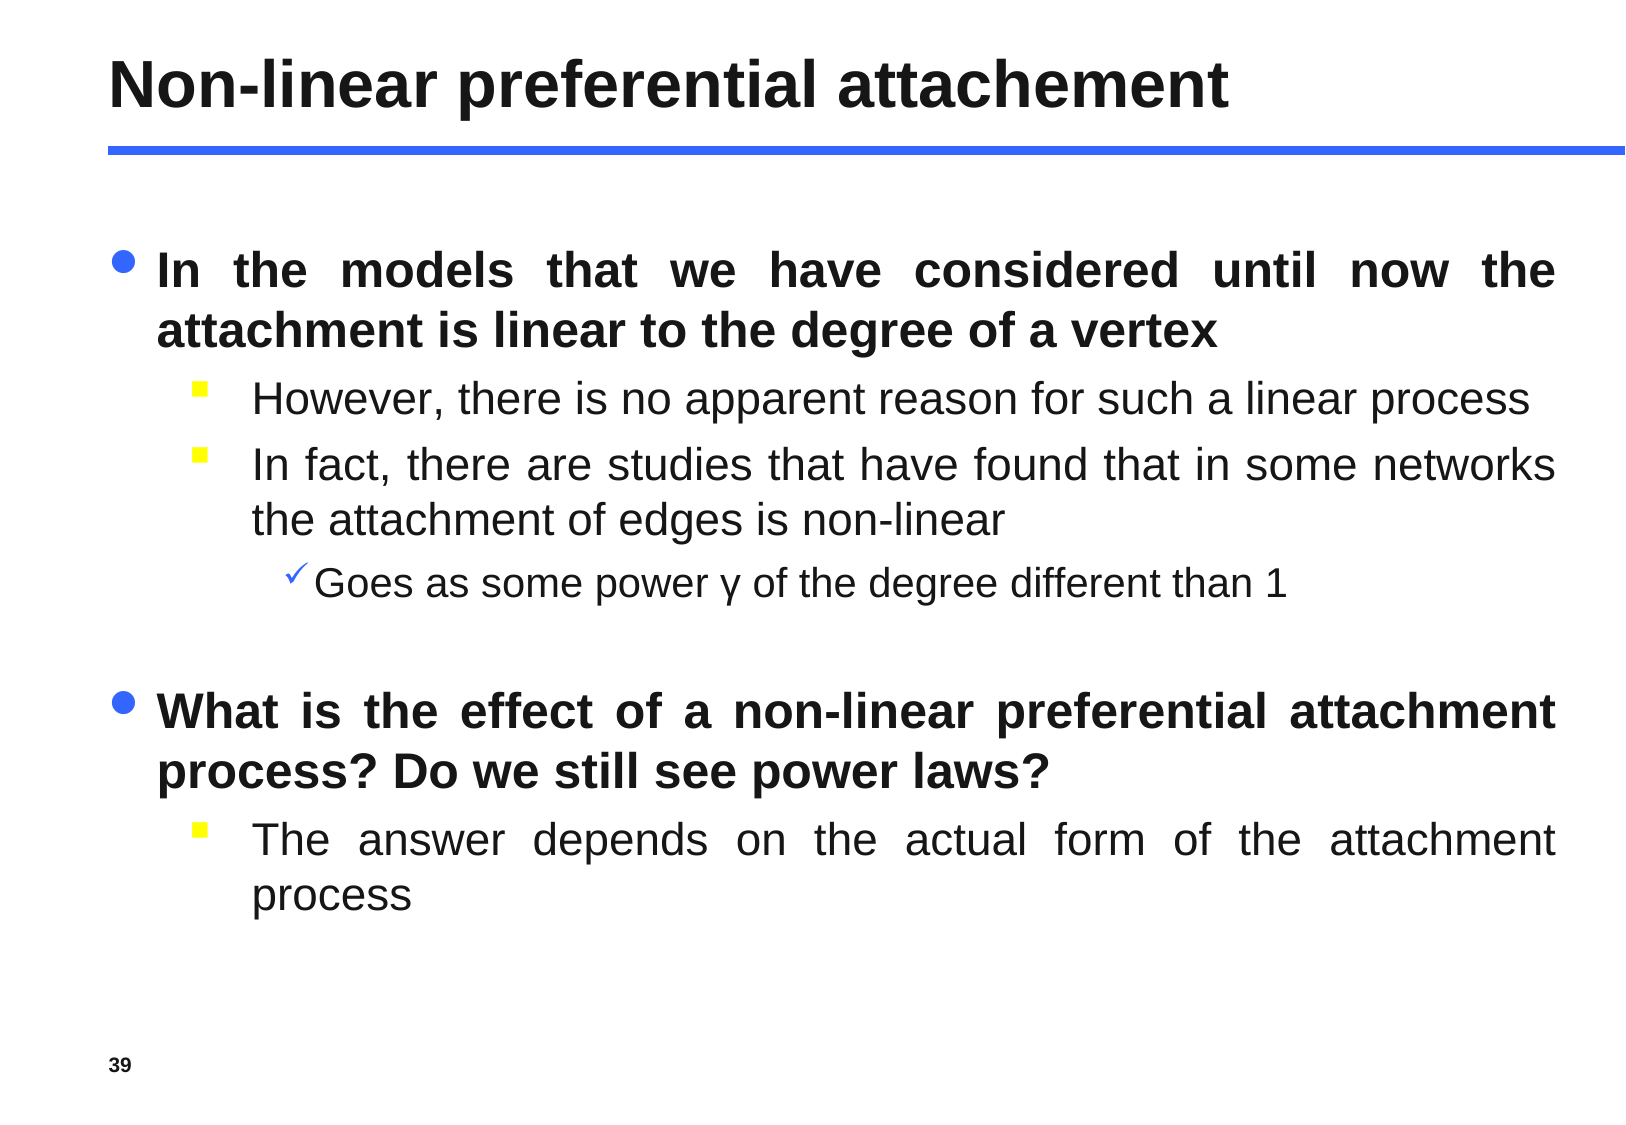

# Non-linear preferential attachement
In the models that we have considered until now the attachment is linear to the degree of a vertex
However, there is no apparent reason for such a linear process
In fact, there are studies that have found that in some networks the attachment of edges is non-linear
Goes as some power γ of the degree different than 1
What is the effect of a non-linear preferential attachment process? Do we still see power laws?
The answer depends on the actual form of the attachment process